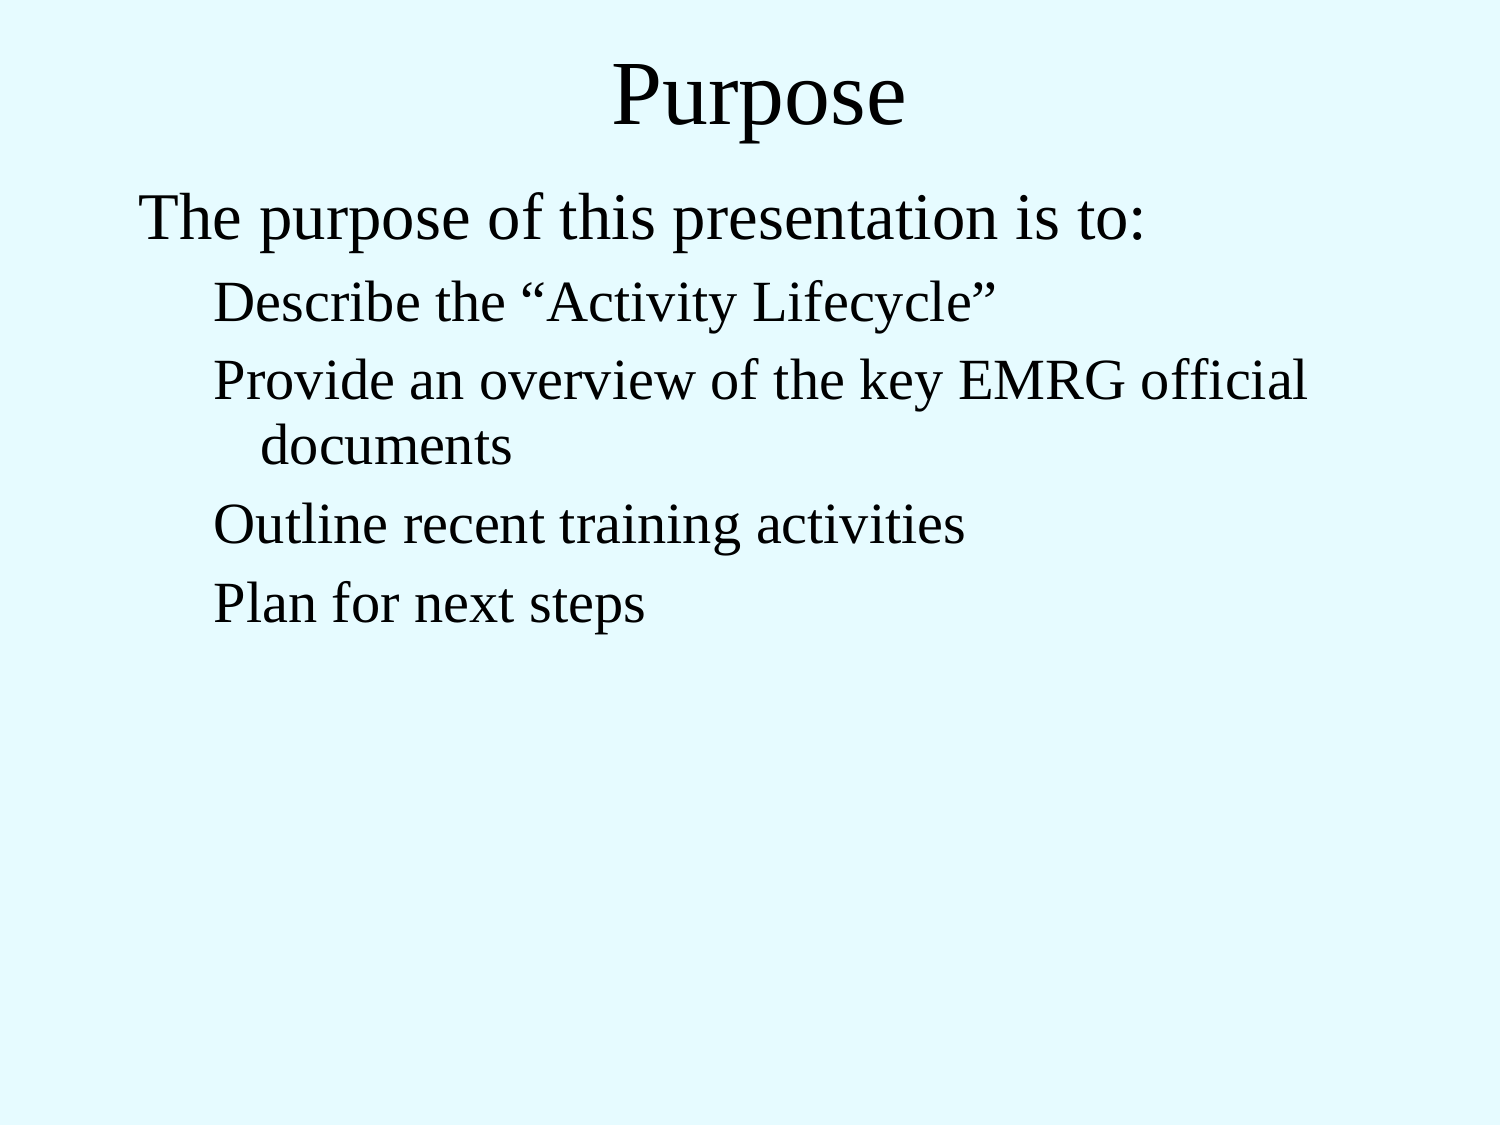

# Purpose
The purpose of this presentation is to:
Describe the “Activity Lifecycle”
Provide an overview of the key EMRG official documents
Outline recent training activities
Plan for next steps